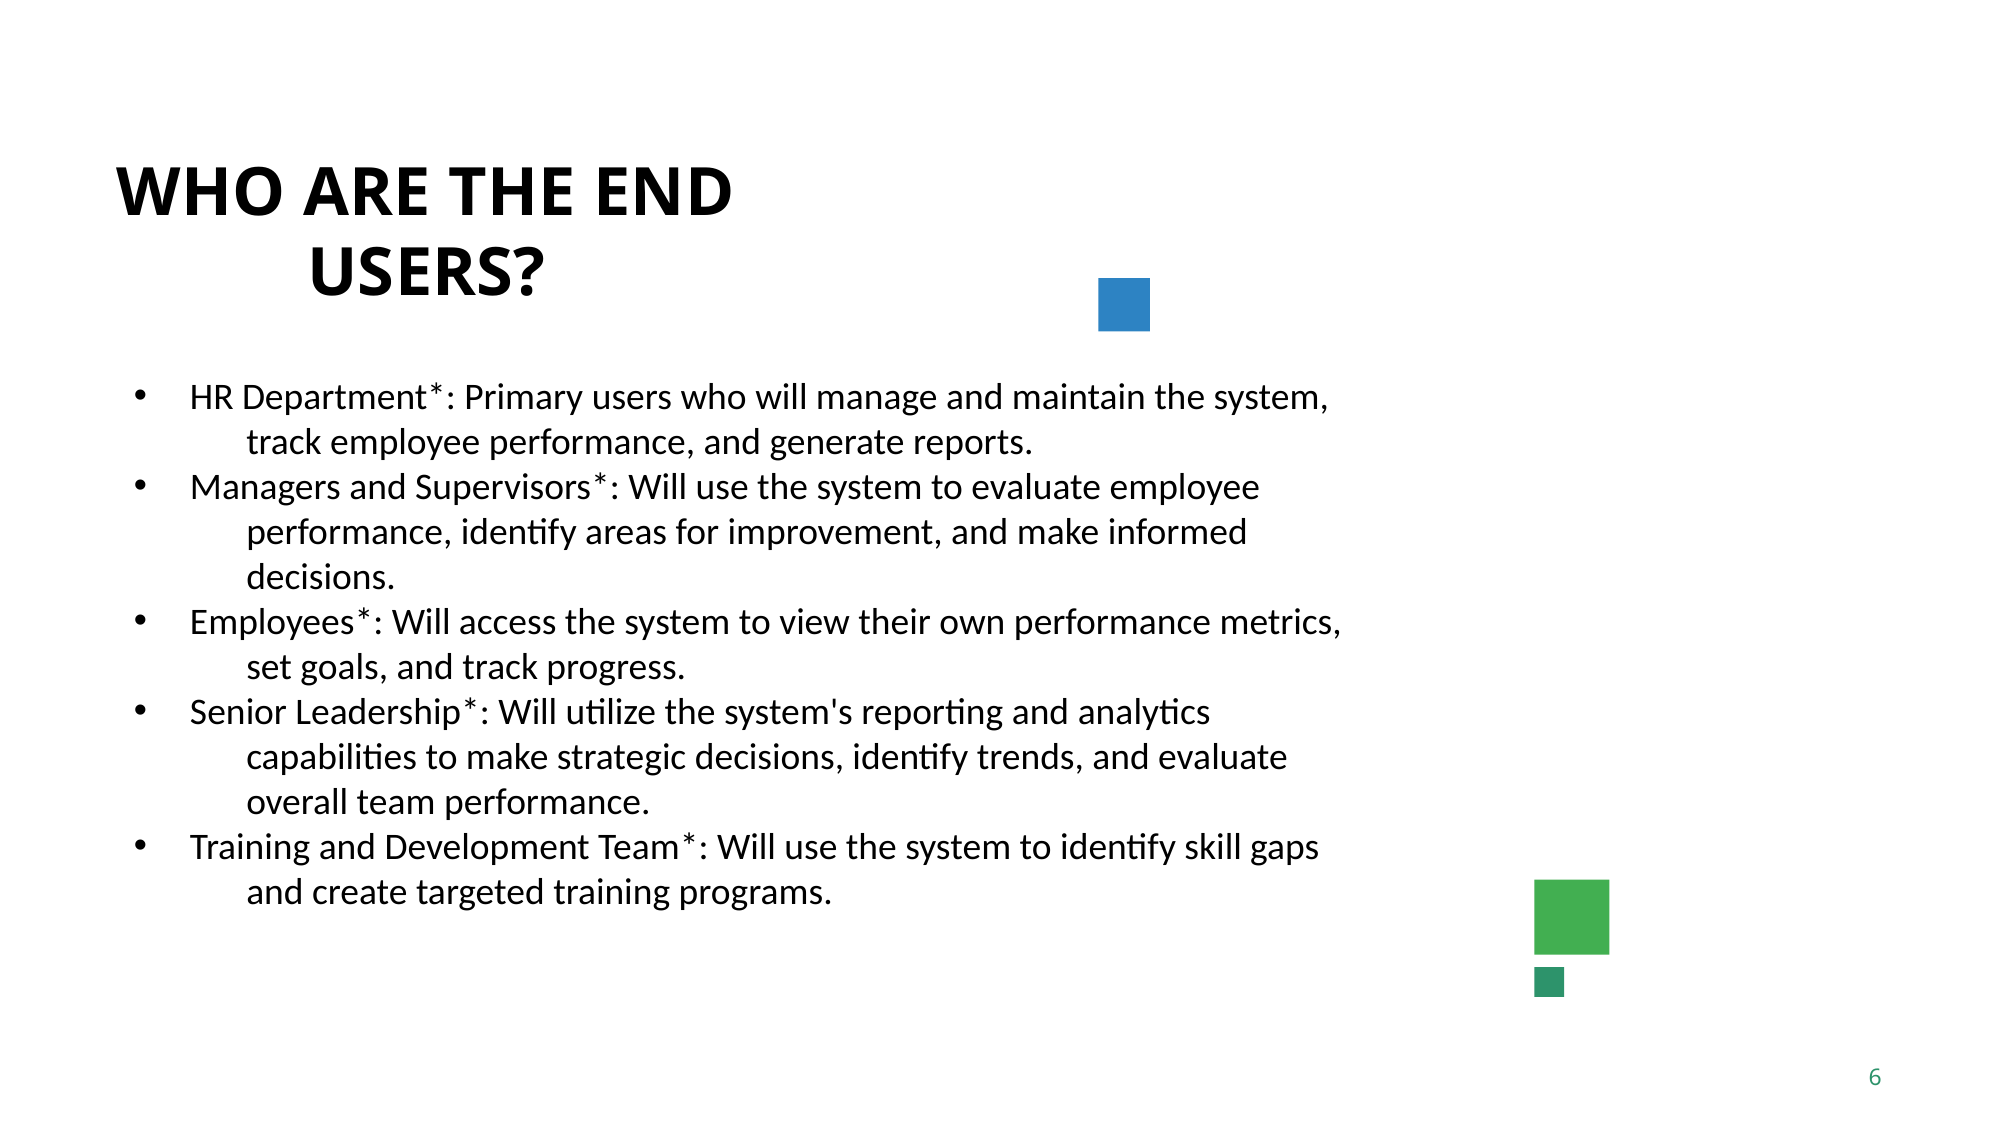

# WHO ARE THE END USERS?
HR Department*: Primary users who will manage and maintain the system, track employee performance, and generate reports.
Managers and Supervisors*: Will use the system to evaluate employee performance, identify areas for improvement, and make informed decisions.
Employees*: Will access the system to view their own performance metrics, set goals, and track progress.
Senior Leadership*: Will utilize the system's reporting and analytics capabilities to make strategic decisions, identify trends, and evaluate overall team performance.
Training and Development Team*: Will use the system to identify skill gaps and create targeted training programs.